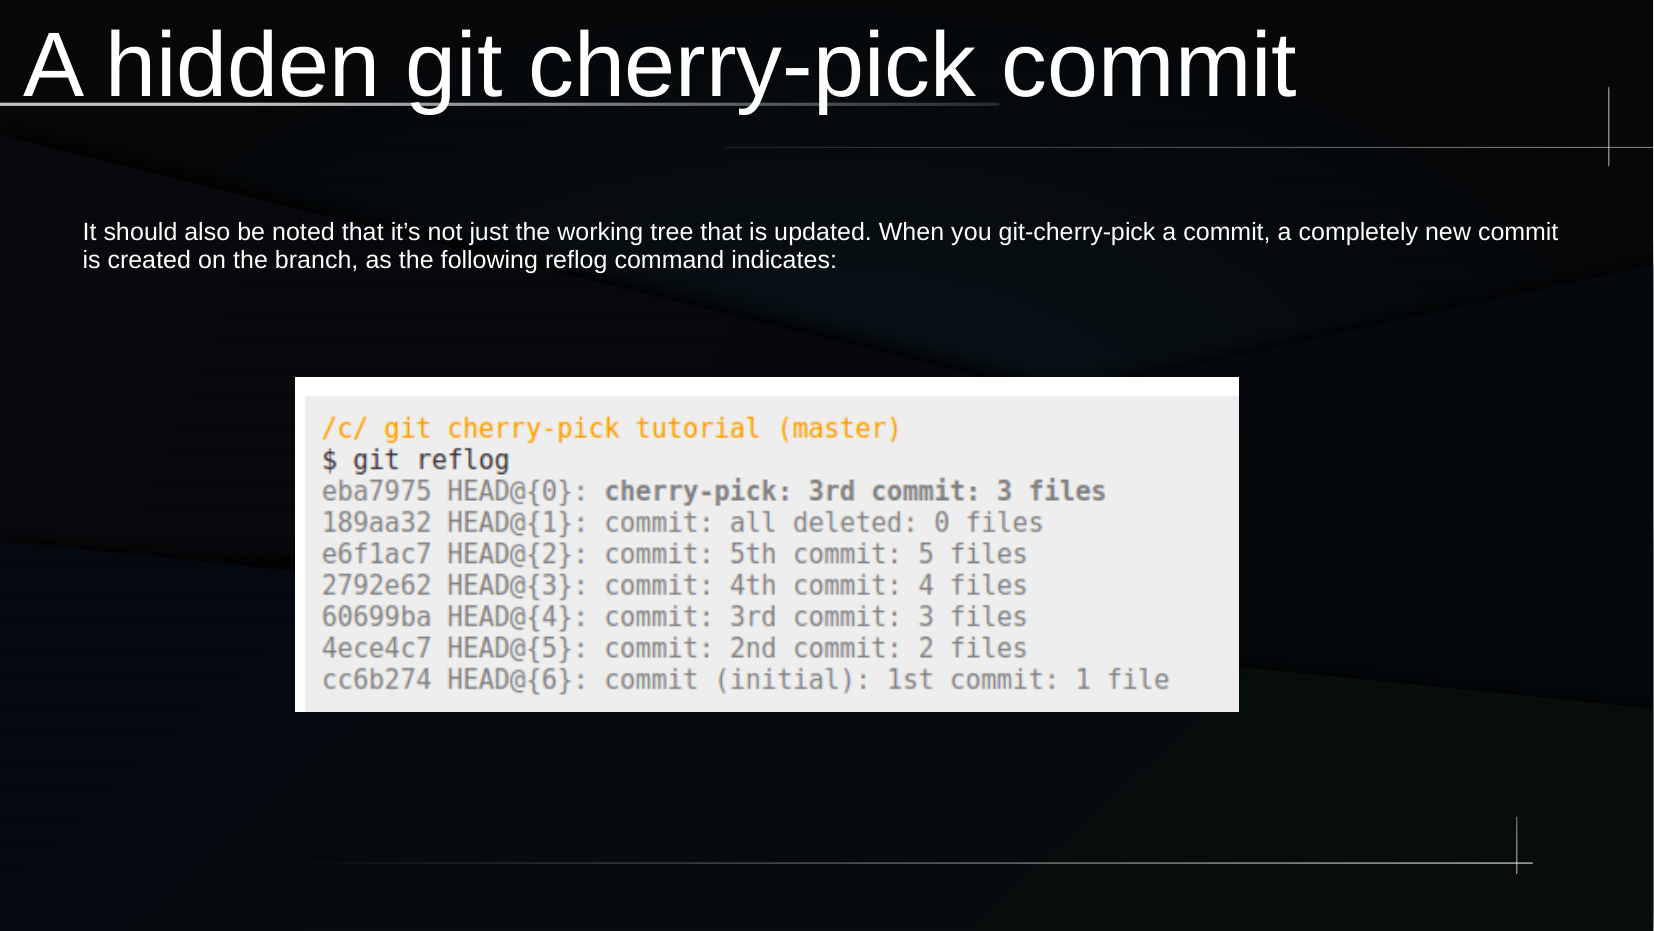

# A hidden git cherry-pick commit
It should also be noted that it’s not just the working tree that is updated. When you git-cherry-pick a commit, a completely new commit is created on the branch, as the following reflog command indicates: